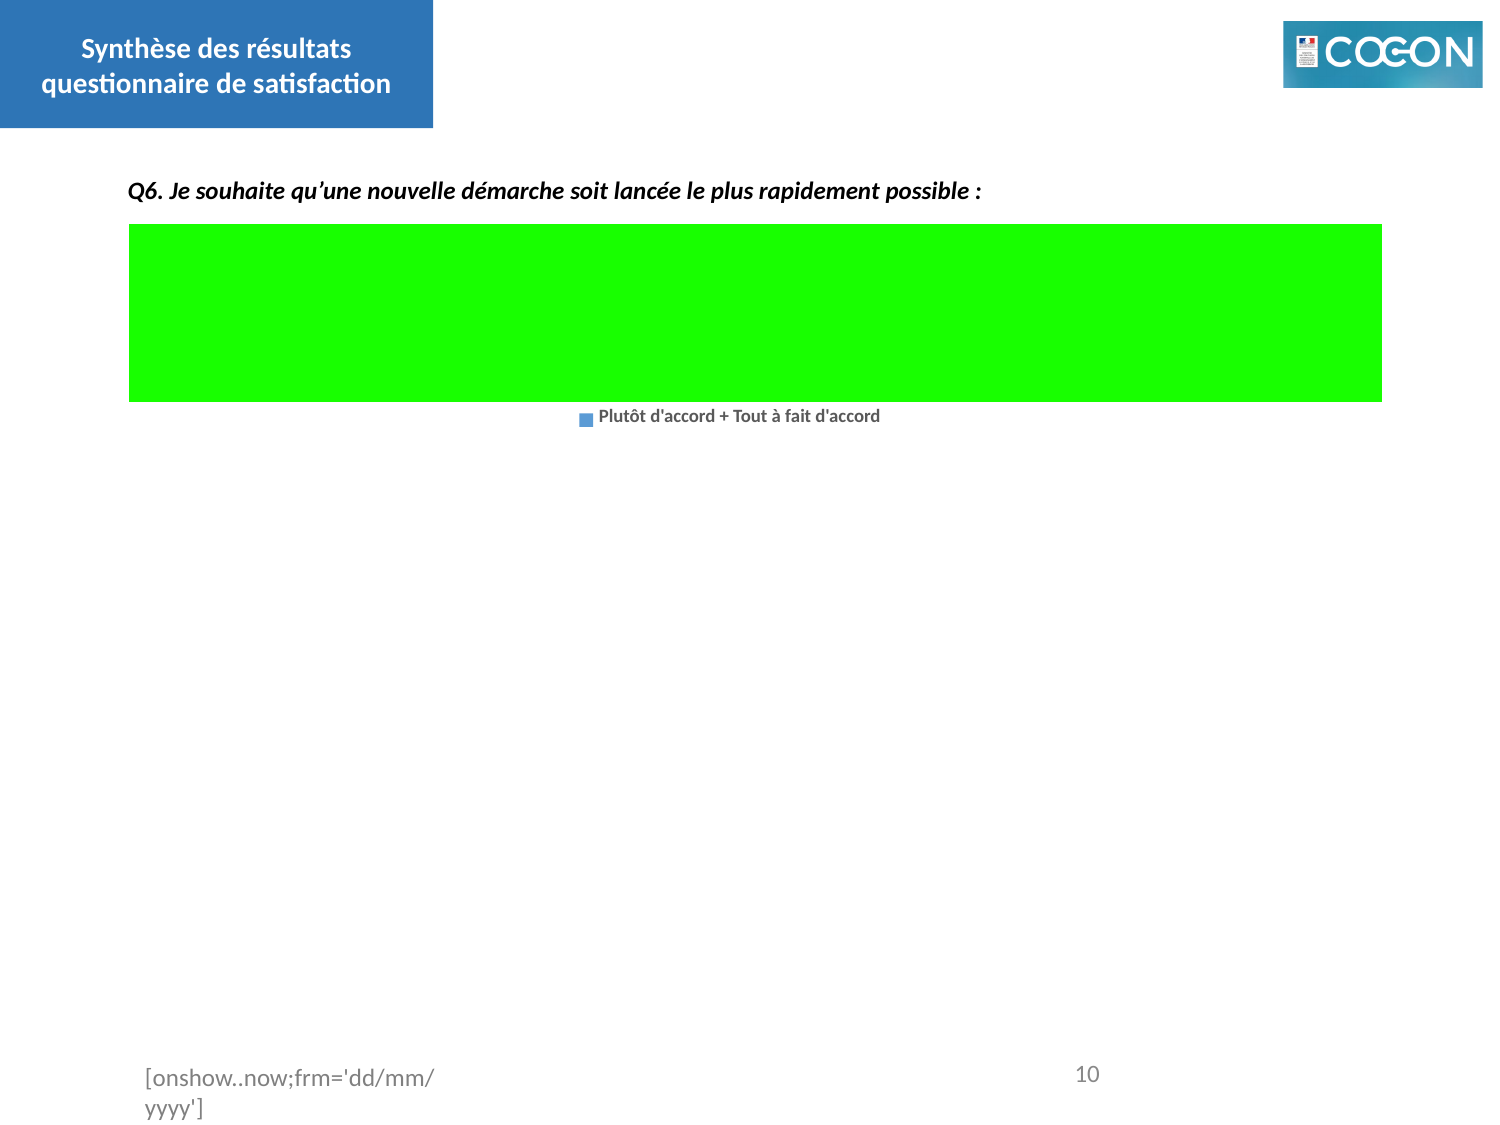

Synthèse des résultats questionnaire de satisfaction
# Q6. Je souhaite qu’une nouvelle démarche soit lancée le plus rapidement possible :
Plutôt d'accord + Tout à fait d'accord
[onshow..now;frm='dd/mm/yyyy']